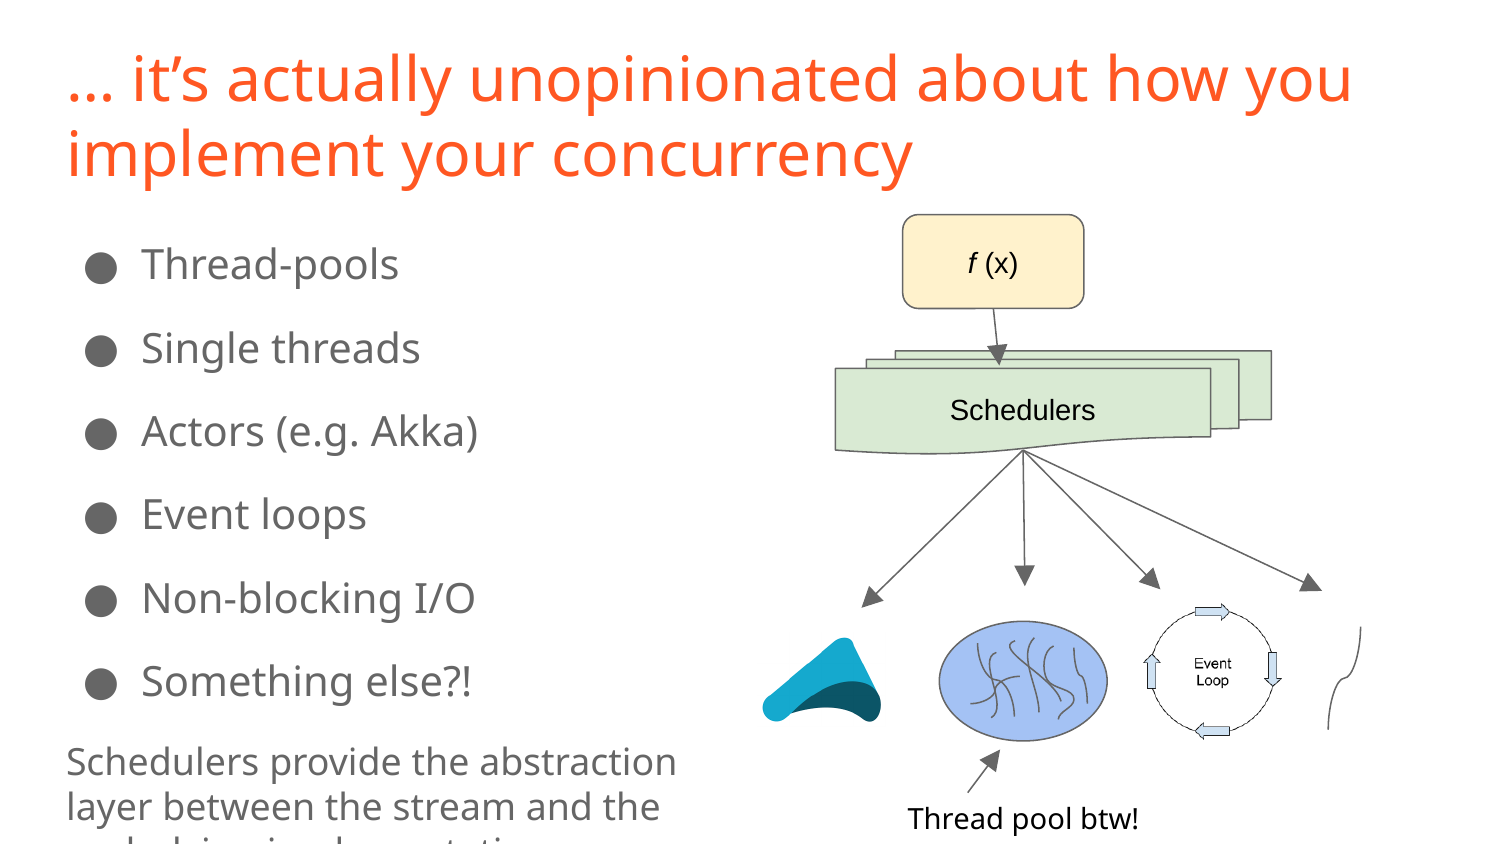

# … it’s actually unopinionated about how you implement your concurrency
f (x)
Thread-pools
Single threads
Actors (e.g. Akka)
Event loops
Non-blocking I/O
Something else?!
Schedulers provide the abstraction layer between the stream and the underlying implementation.
Schedulers
Thread pool btw!